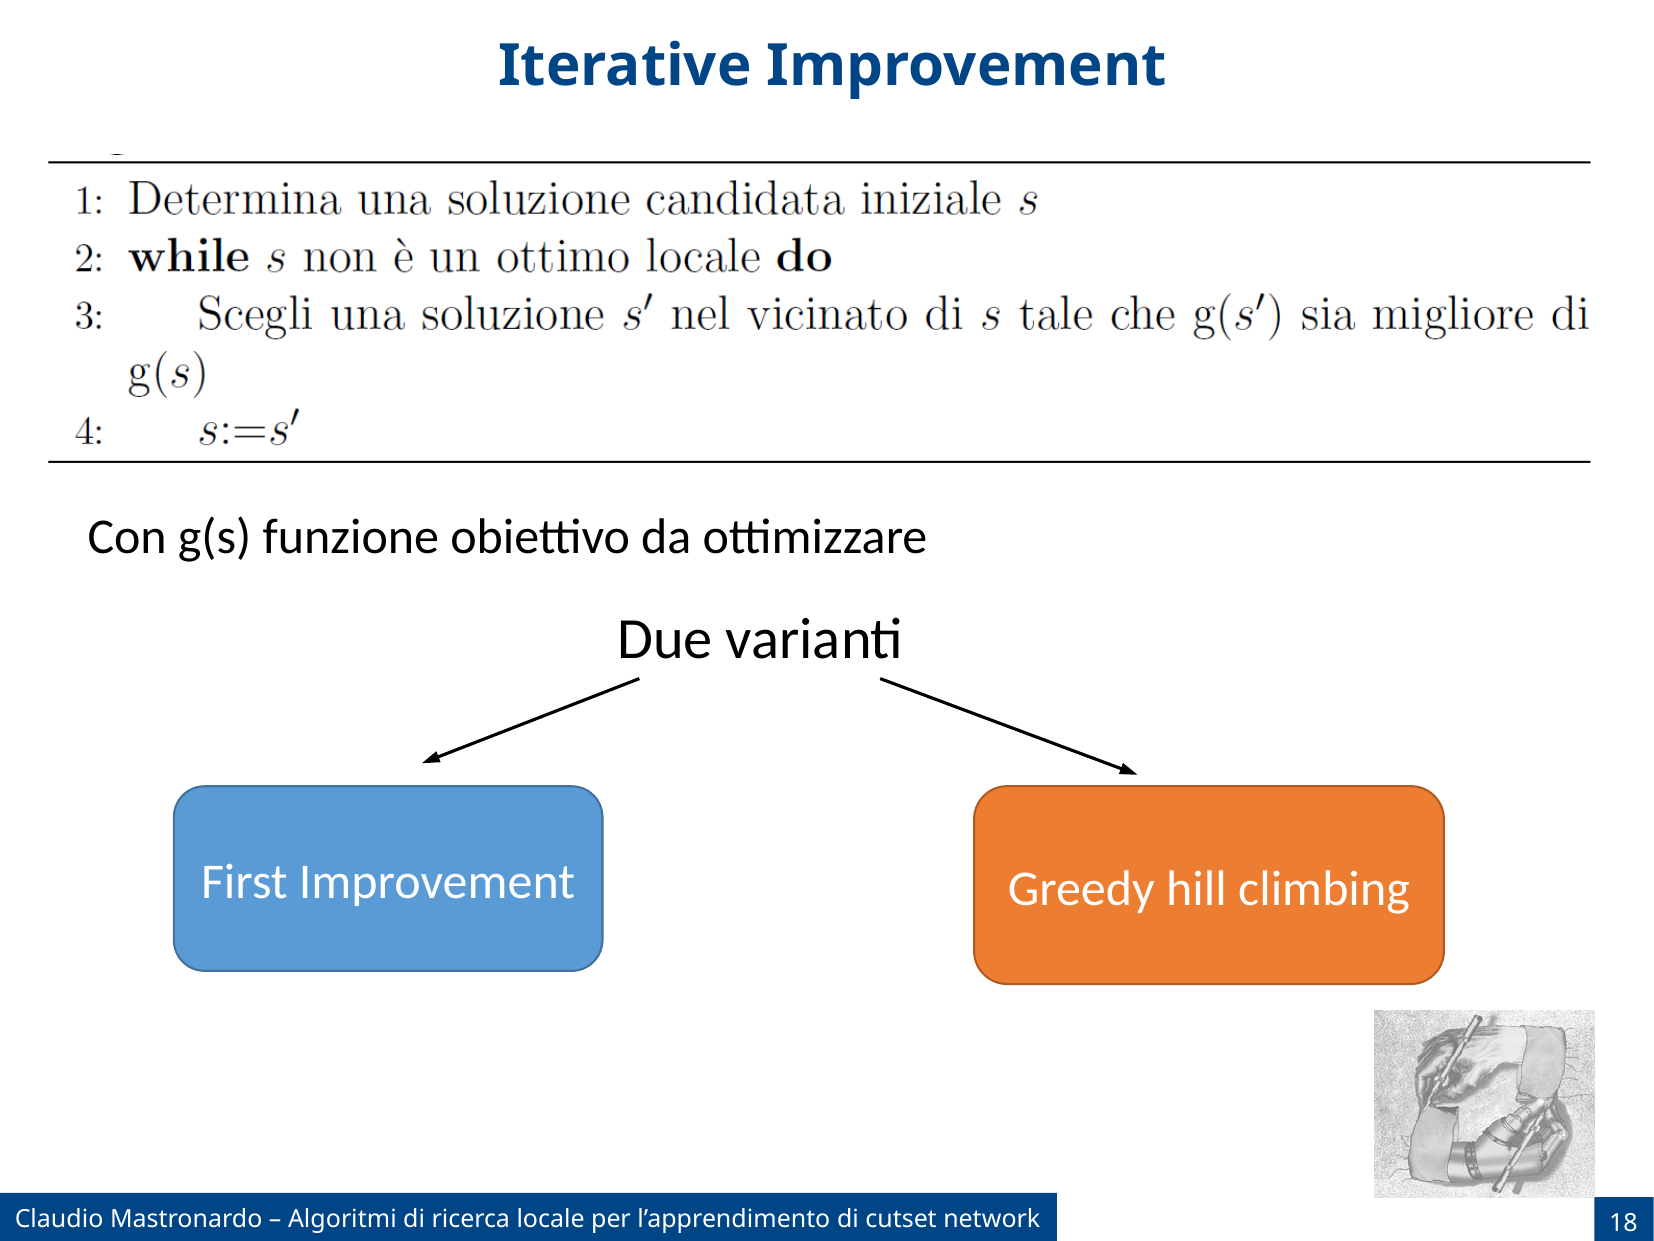

# Iterative Improvement
Con g(s) funzione obiettivo da ottimizzare
Due varianti
First Improvement
Greedy hill climbing